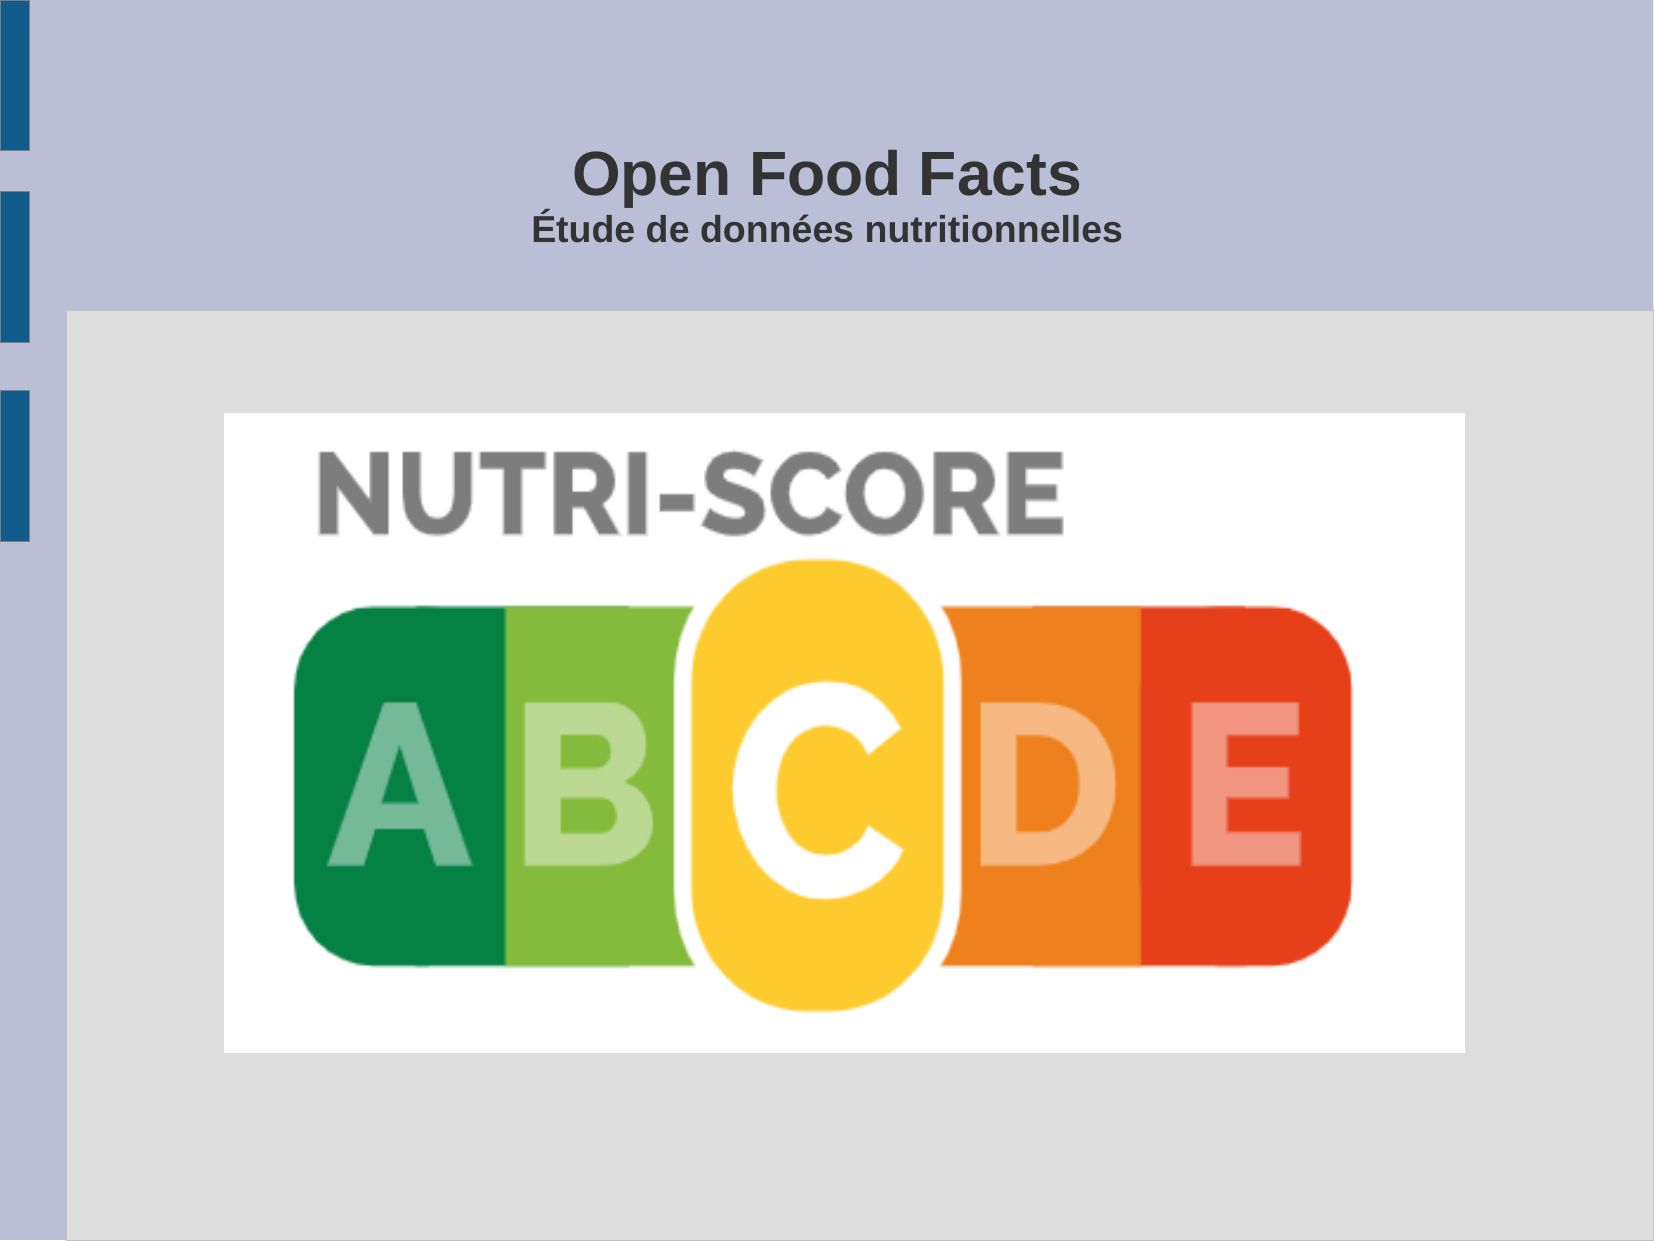

# Open Food Facts Étude de données nutritionnelles